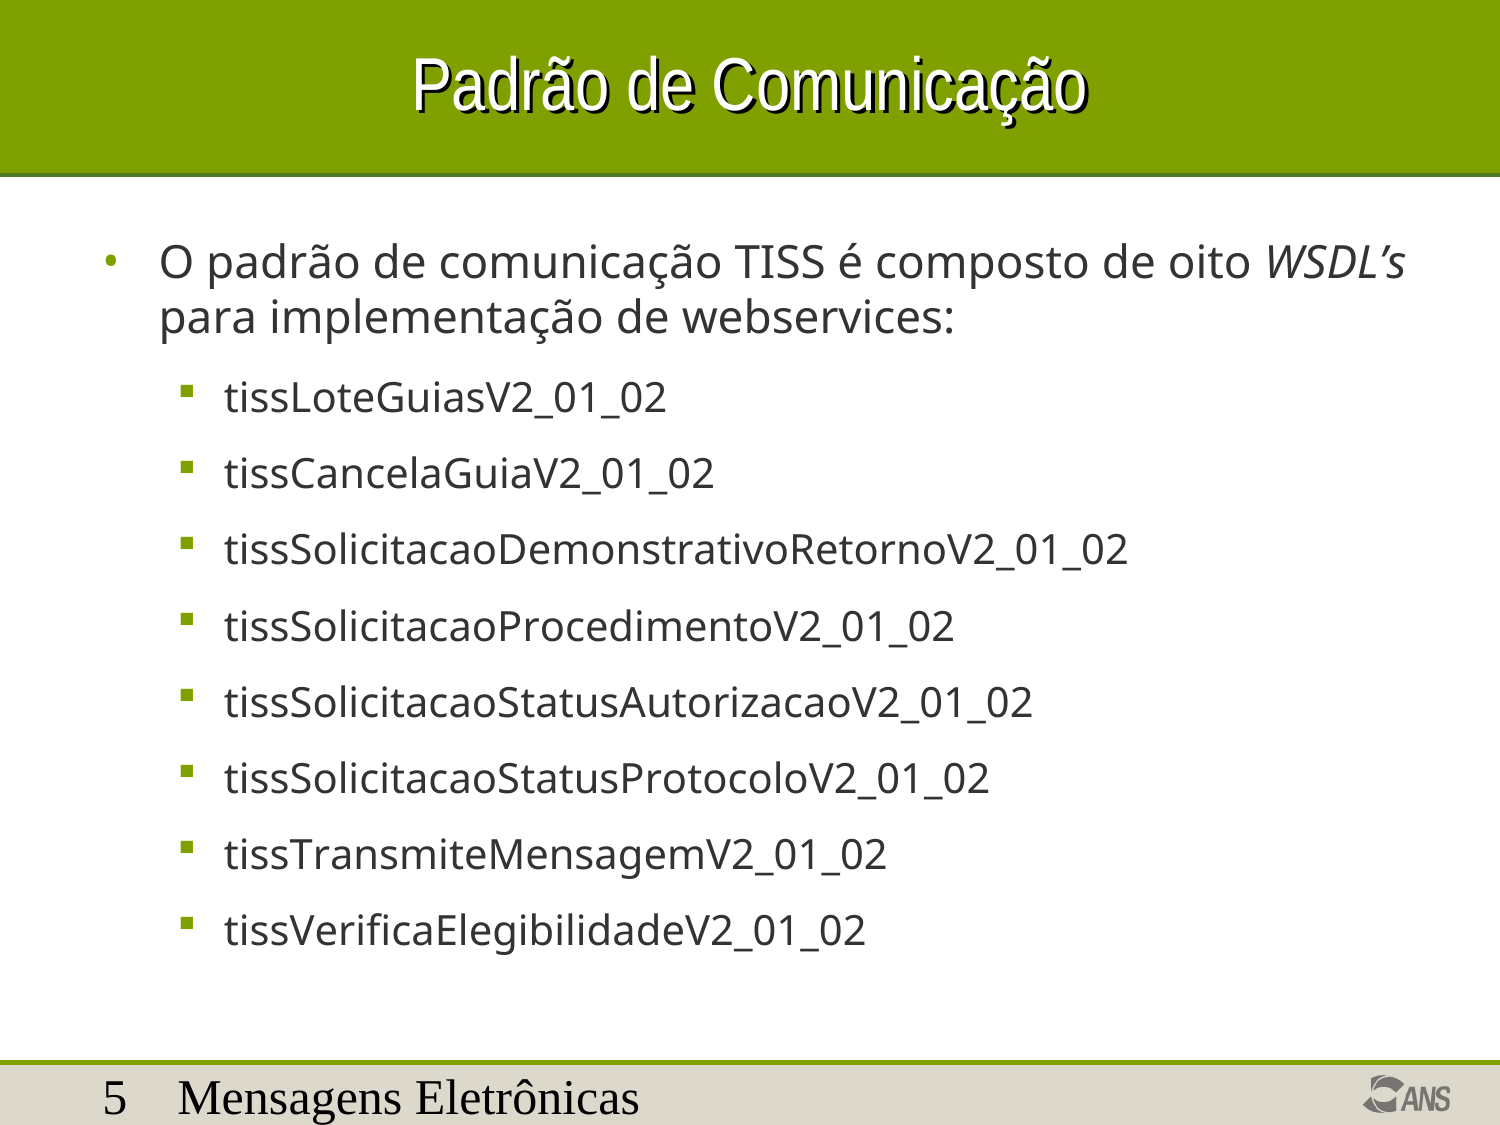

# Padrão de Comunicação
O padrão de comunicação TISS é composto de oito WSDL’s para implementação de webservices:
tissLoteGuiasV2_01_02
tissCancelaGuiaV2_01_02
tissSolicitacaoDemonstrativoRetornoV2_01_02
tissSolicitacaoProcedimentoV2_01_02
tissSolicitacaoStatusAutorizacaoV2_01_02
tissSolicitacaoStatusProtocoloV2_01_02
tissTransmiteMensagemV2_01_02
tissVerificaElegibilidadeV2_01_02
5
Mensagens Eletrônicas